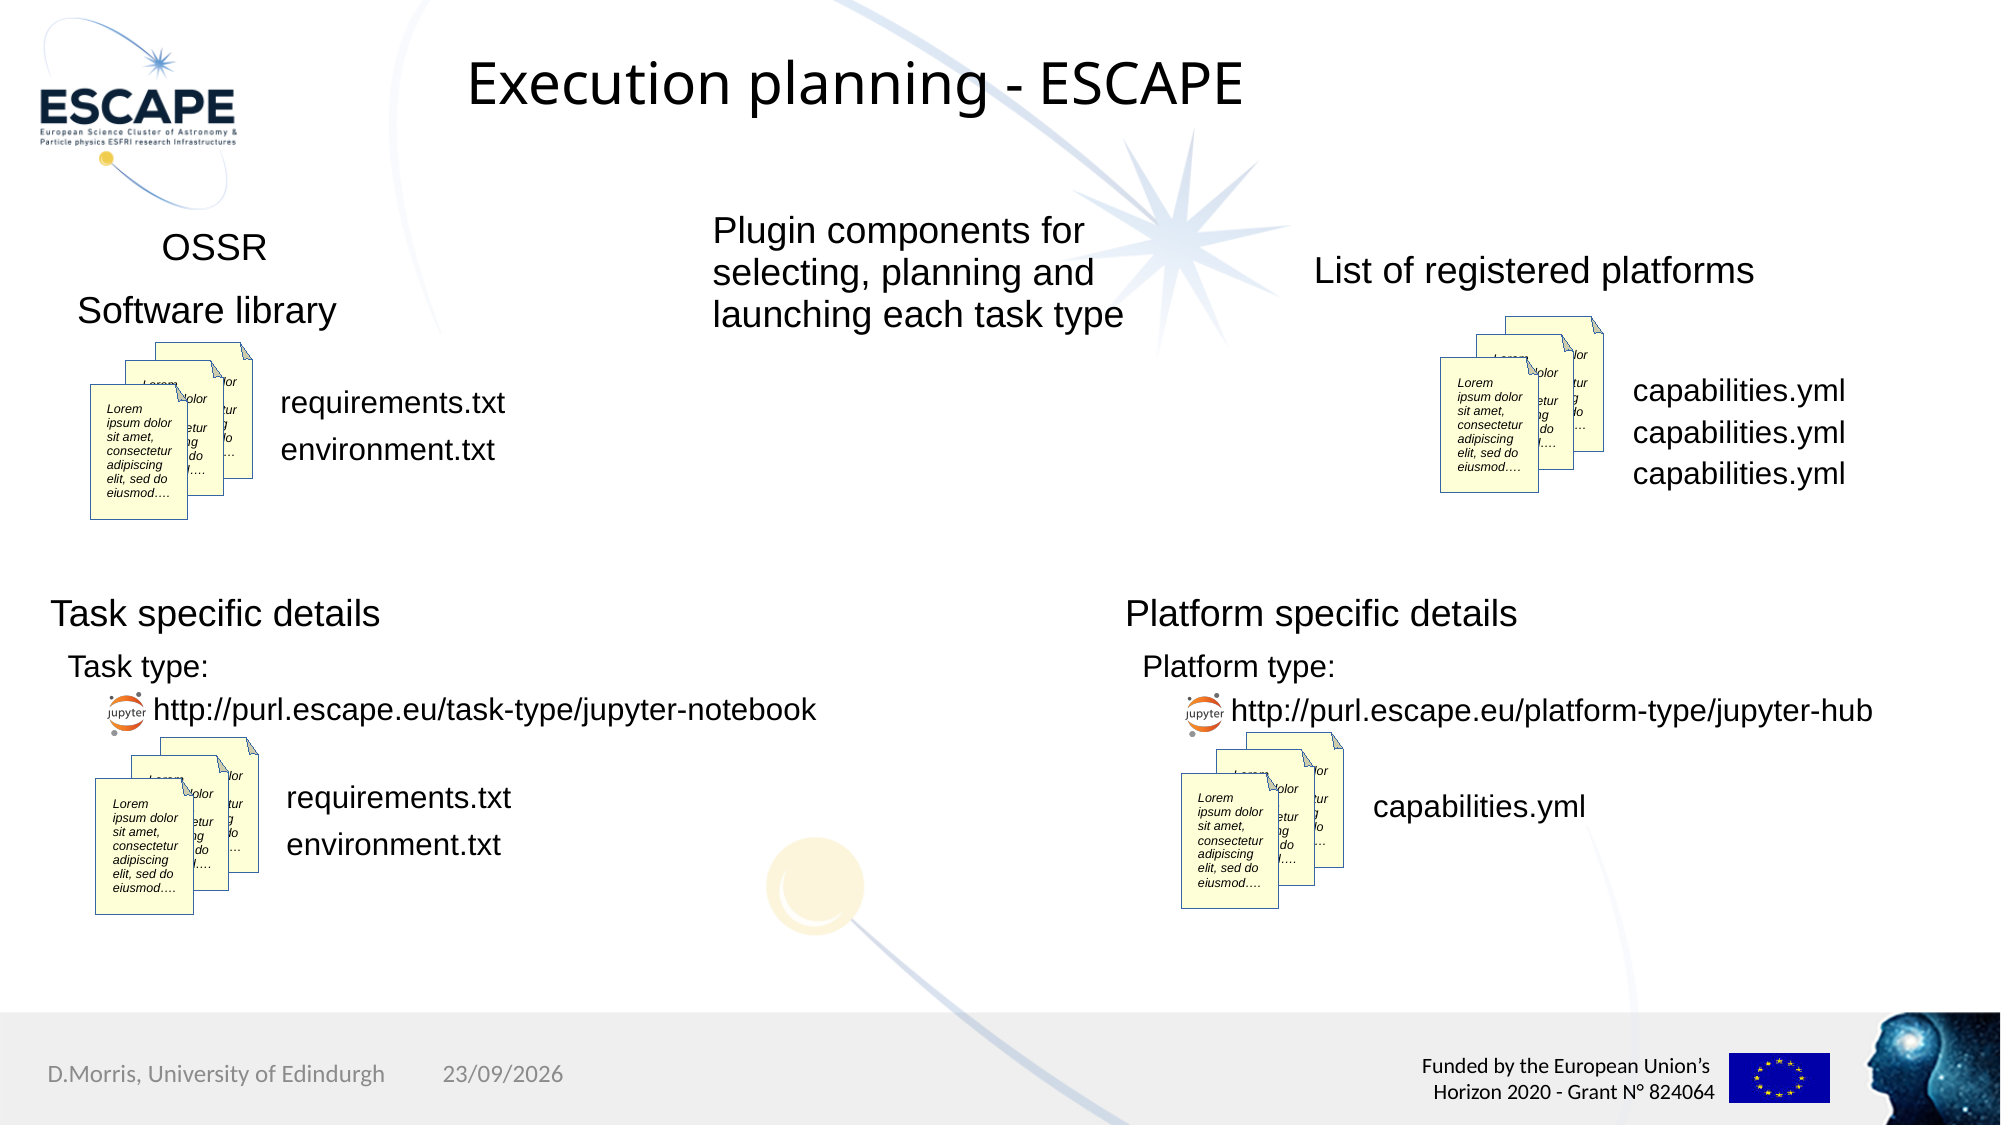

# Execution planning - ESCAPE
Plugin components for
selecting, planning and
launching each task type
OSSR
Software library
List of registered platforms
Lorem ipsum dolor sit amet, consectetur adipiscing elit, sed do eiusmod….
Lorem ipsum dolor sit amet, consectetur adipiscing elit, sed do eiusmod….
Lorem ipsum dolor sit amet, consectetur adipiscing elit, sed do eiusmod….
Lorem ipsum dolor sit amet, consectetur adipiscing elit, sed do eiusmod….
Lorem ipsum dolor sit amet, consectetur adipiscing elit, sed do eiusmod….
Lorem ipsum dolor sit amet, consectetur adipiscing elit, sed do eiusmod….
capabilities.yml
requirements.txt
capabilities.yml
environment.txt
capabilities.yml
Task specific details
Platform specific details
Task type:
Platform type:
http://purl.escape.eu/task-type/jupyter-notebook
http://purl.escape.eu/platform-type/jupyter-hub
Lorem ipsum dolor sit amet, consectetur adipiscing elit, sed do eiusmod….
Lorem ipsum dolor sit amet, consectetur adipiscing elit, sed do eiusmod….
Lorem ipsum dolor sit amet, consectetur adipiscing elit, sed do eiusmod….
Lorem ipsum dolor sit amet, consectetur adipiscing elit, sed do eiusmod….
Lorem ipsum dolor sit amet, consectetur adipiscing elit, sed do eiusmod….
Lorem ipsum dolor sit amet, consectetur adipiscing elit, sed do eiusmod….
requirements.txt
capabilities.yml
environment.txt
D.Morris, University of Edindurgh